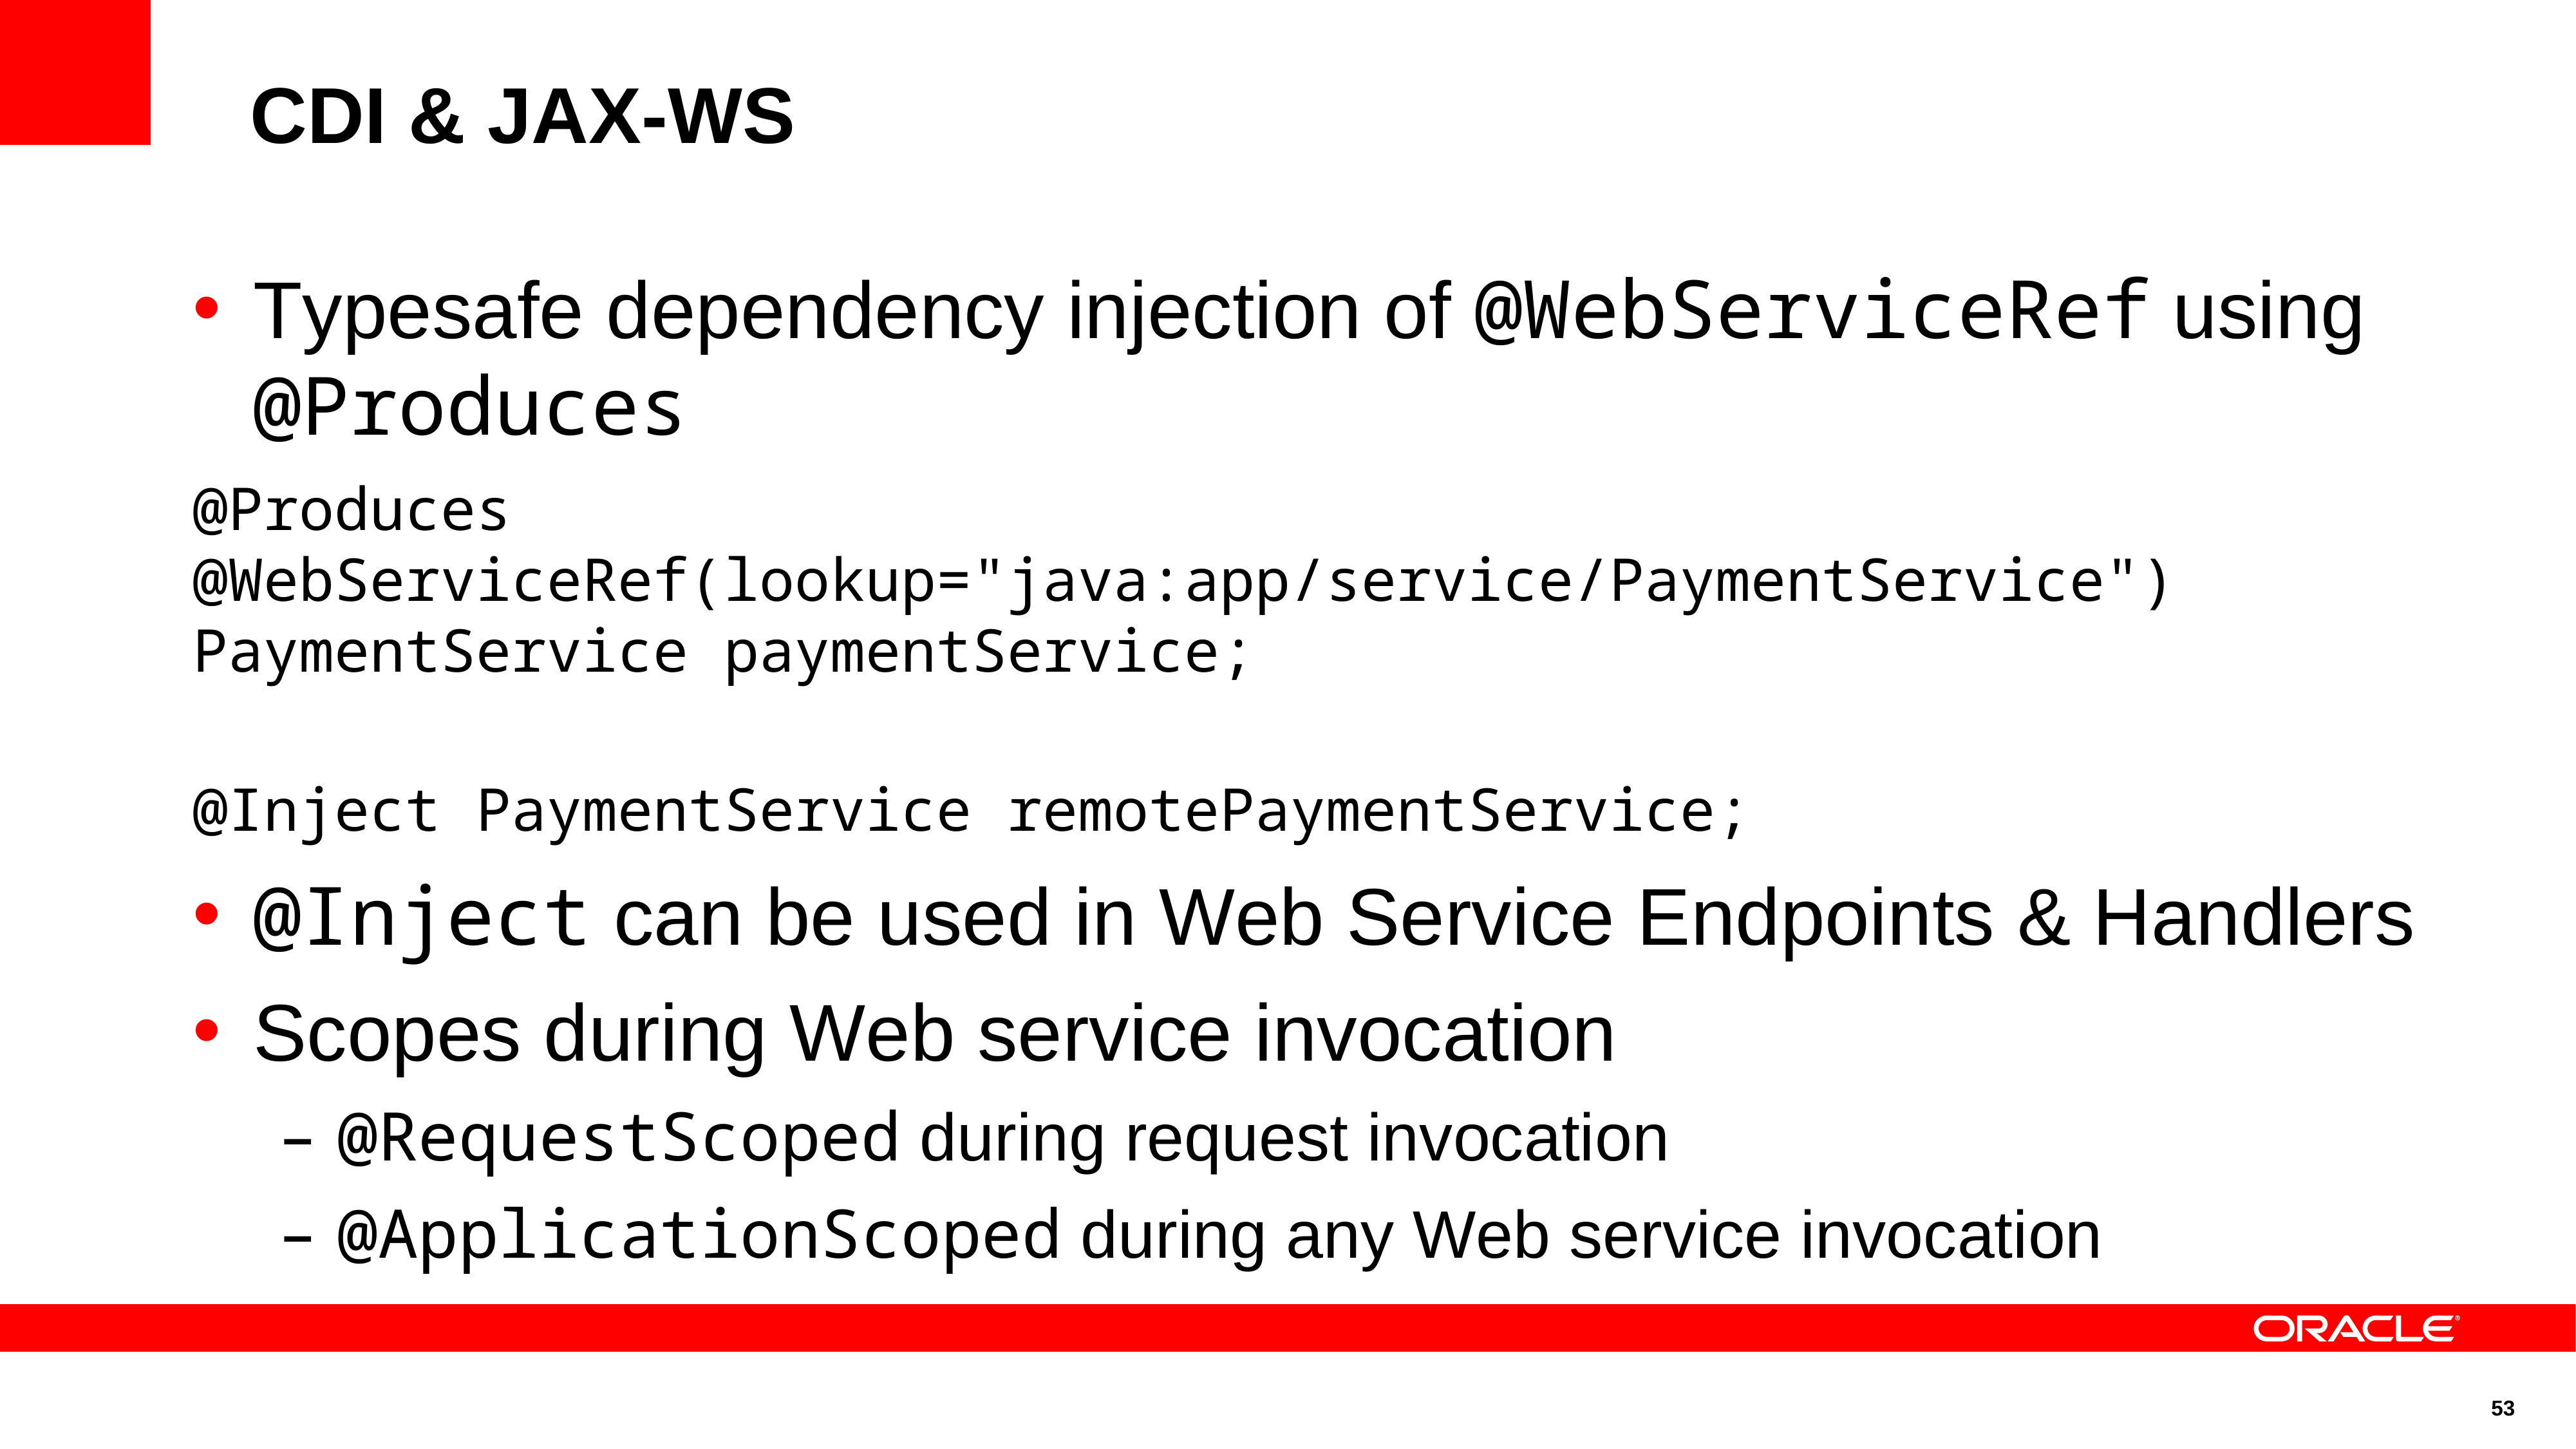

# CDI & JAX-WS
Typesafe dependency injection of @WebServiceRef using @Produces
@Produces @WebServiceRef(lookup="java:app/service/PaymentService") PaymentService paymentService;
@Inject PaymentService remotePaymentService;
@Inject can be used in Web Service Endpoints & Handlers
Scopes during Web service invocation
@RequestScoped during request invocation
@ApplicationScoped during any Web service invocation